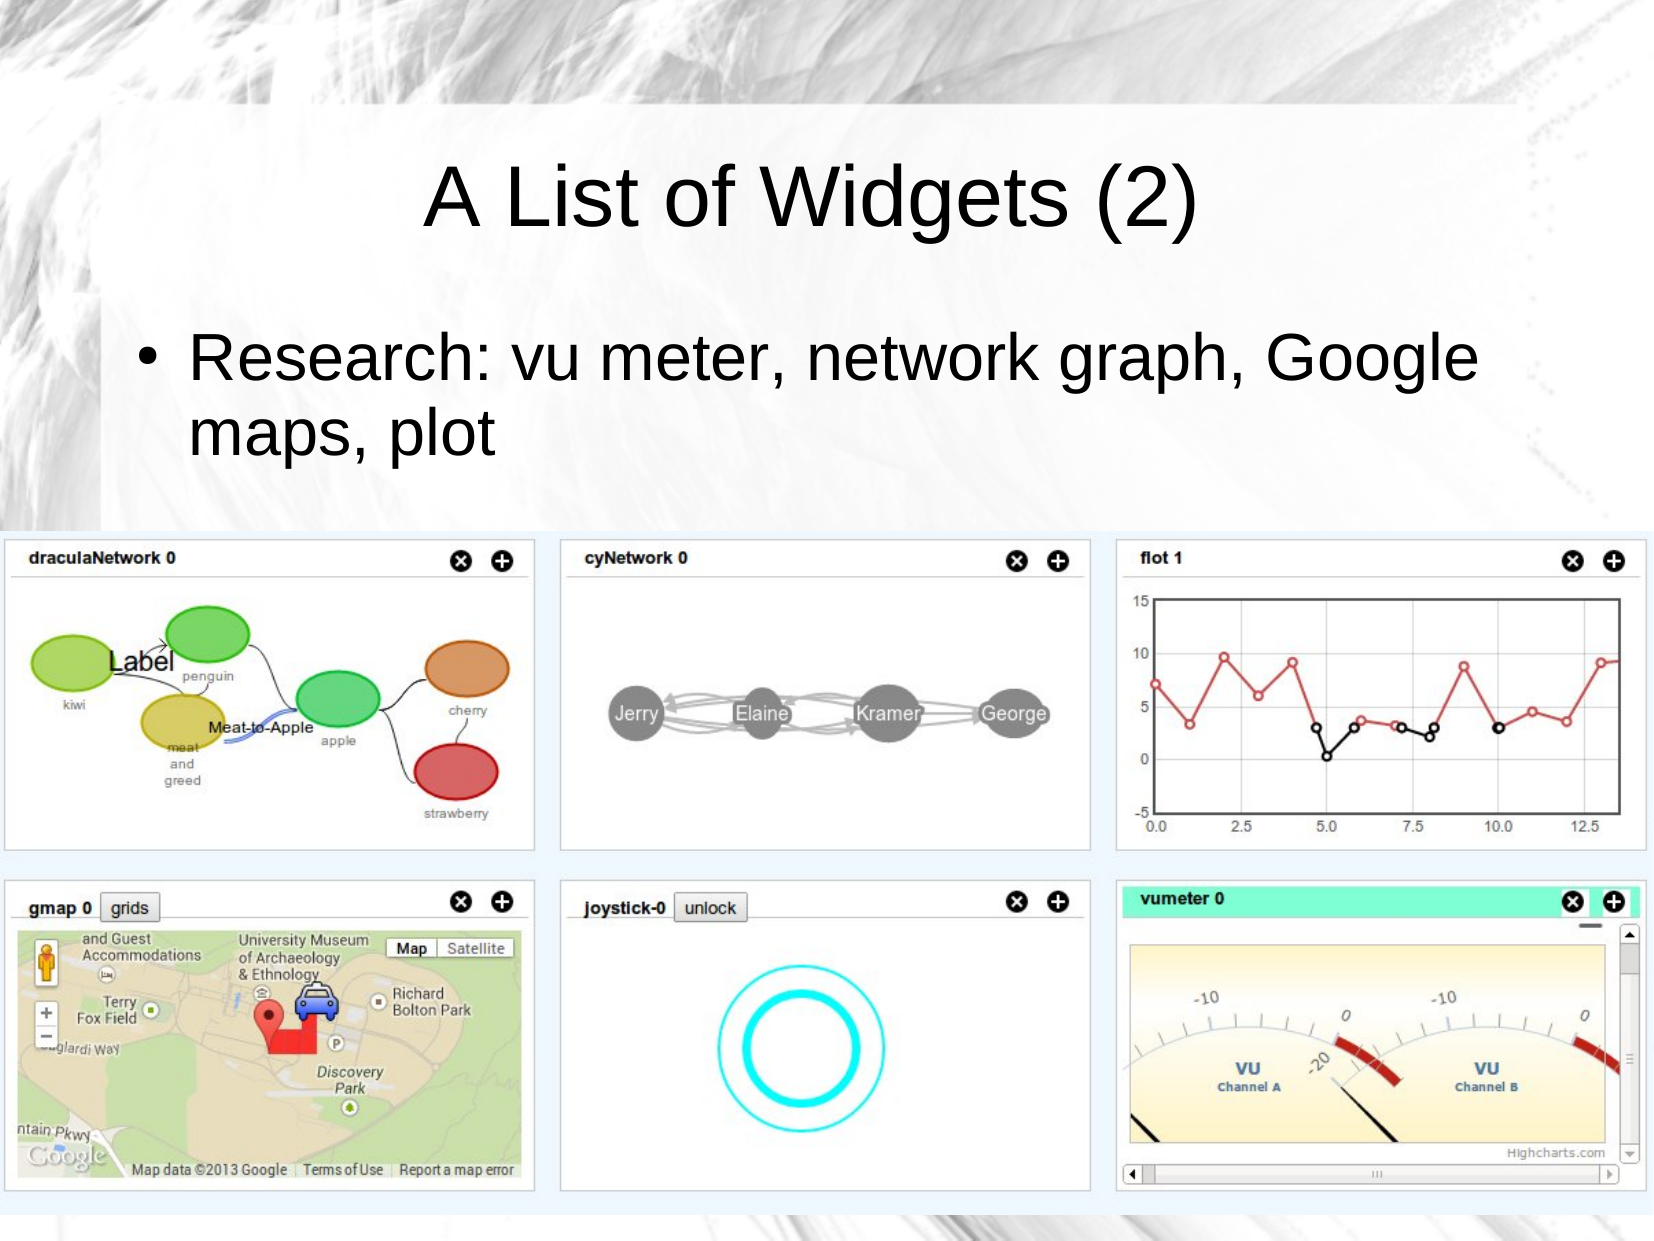

# A List of Widgets (2)
Research: vu meter, network graph, Google maps, plot